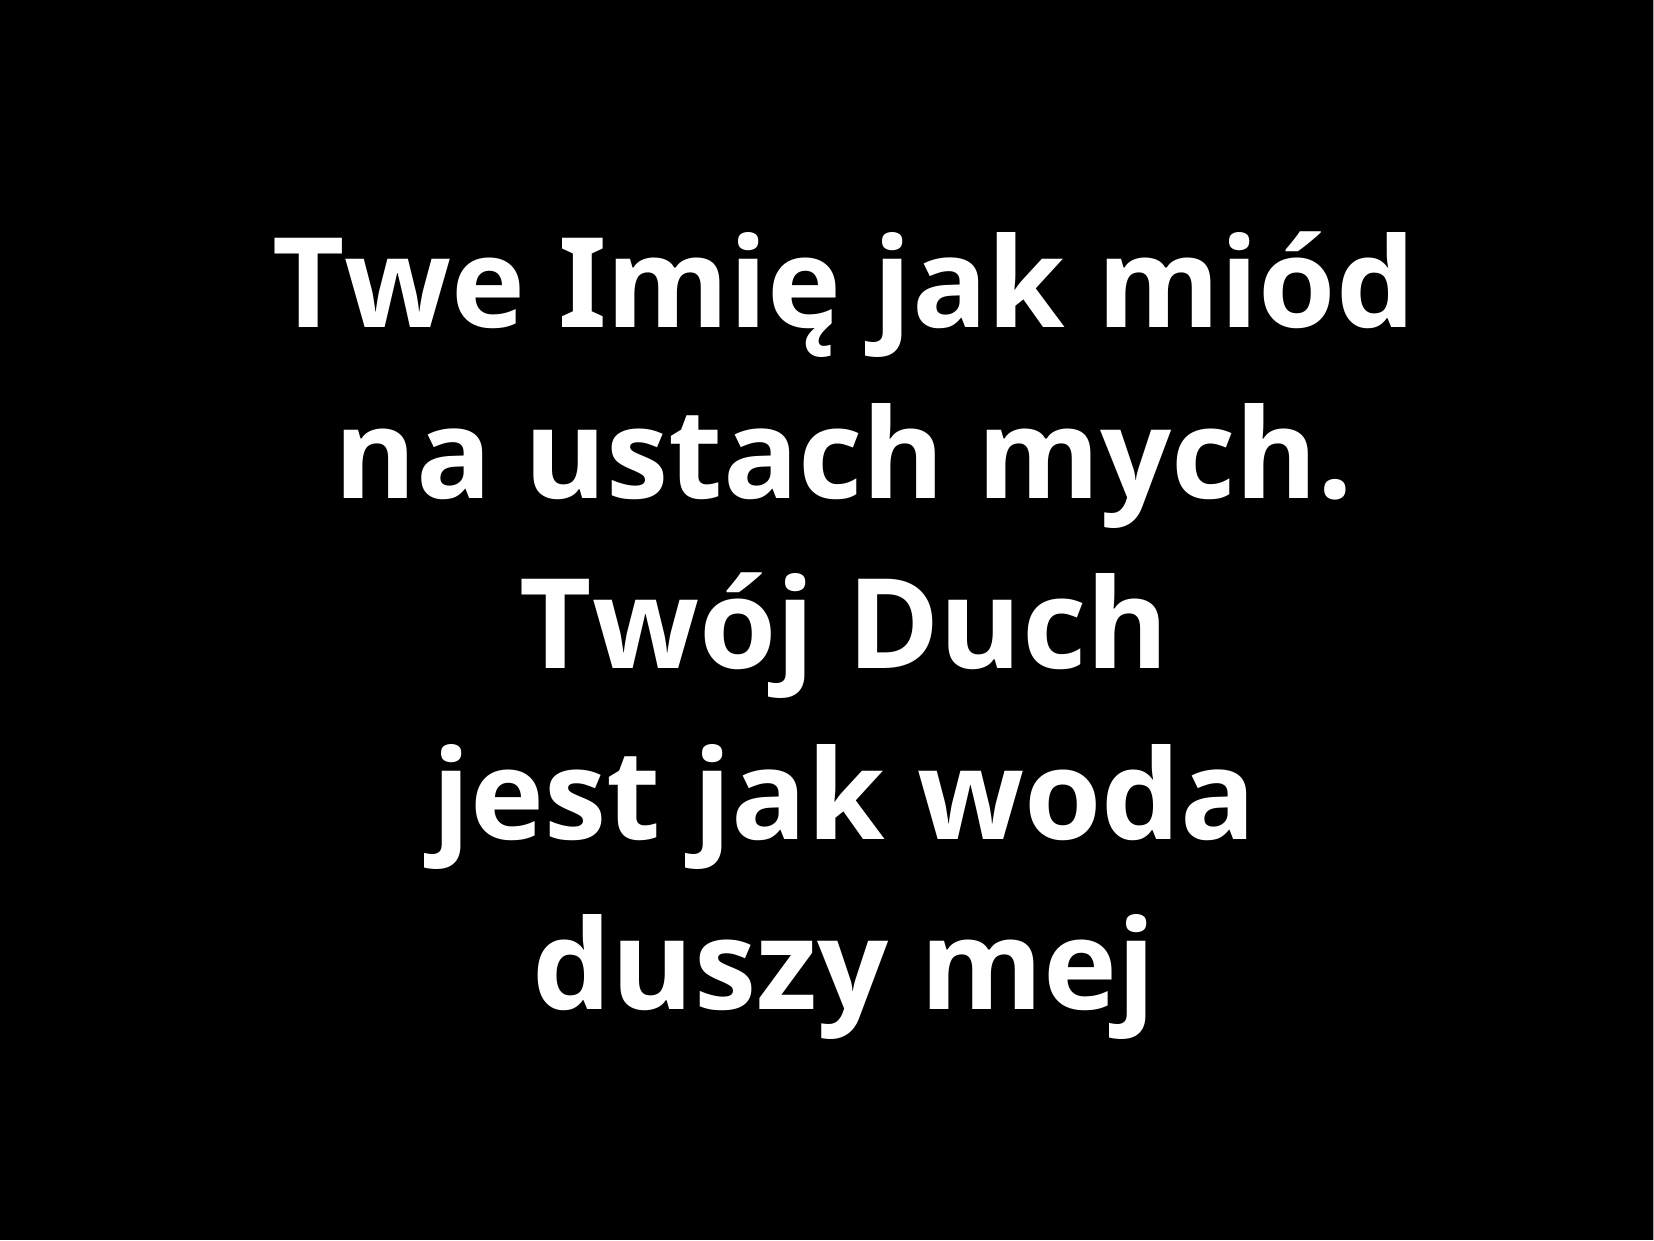

# Twe Imię jak miód
na ustach mych.
Twój Duch
jest jak woda
duszy mej